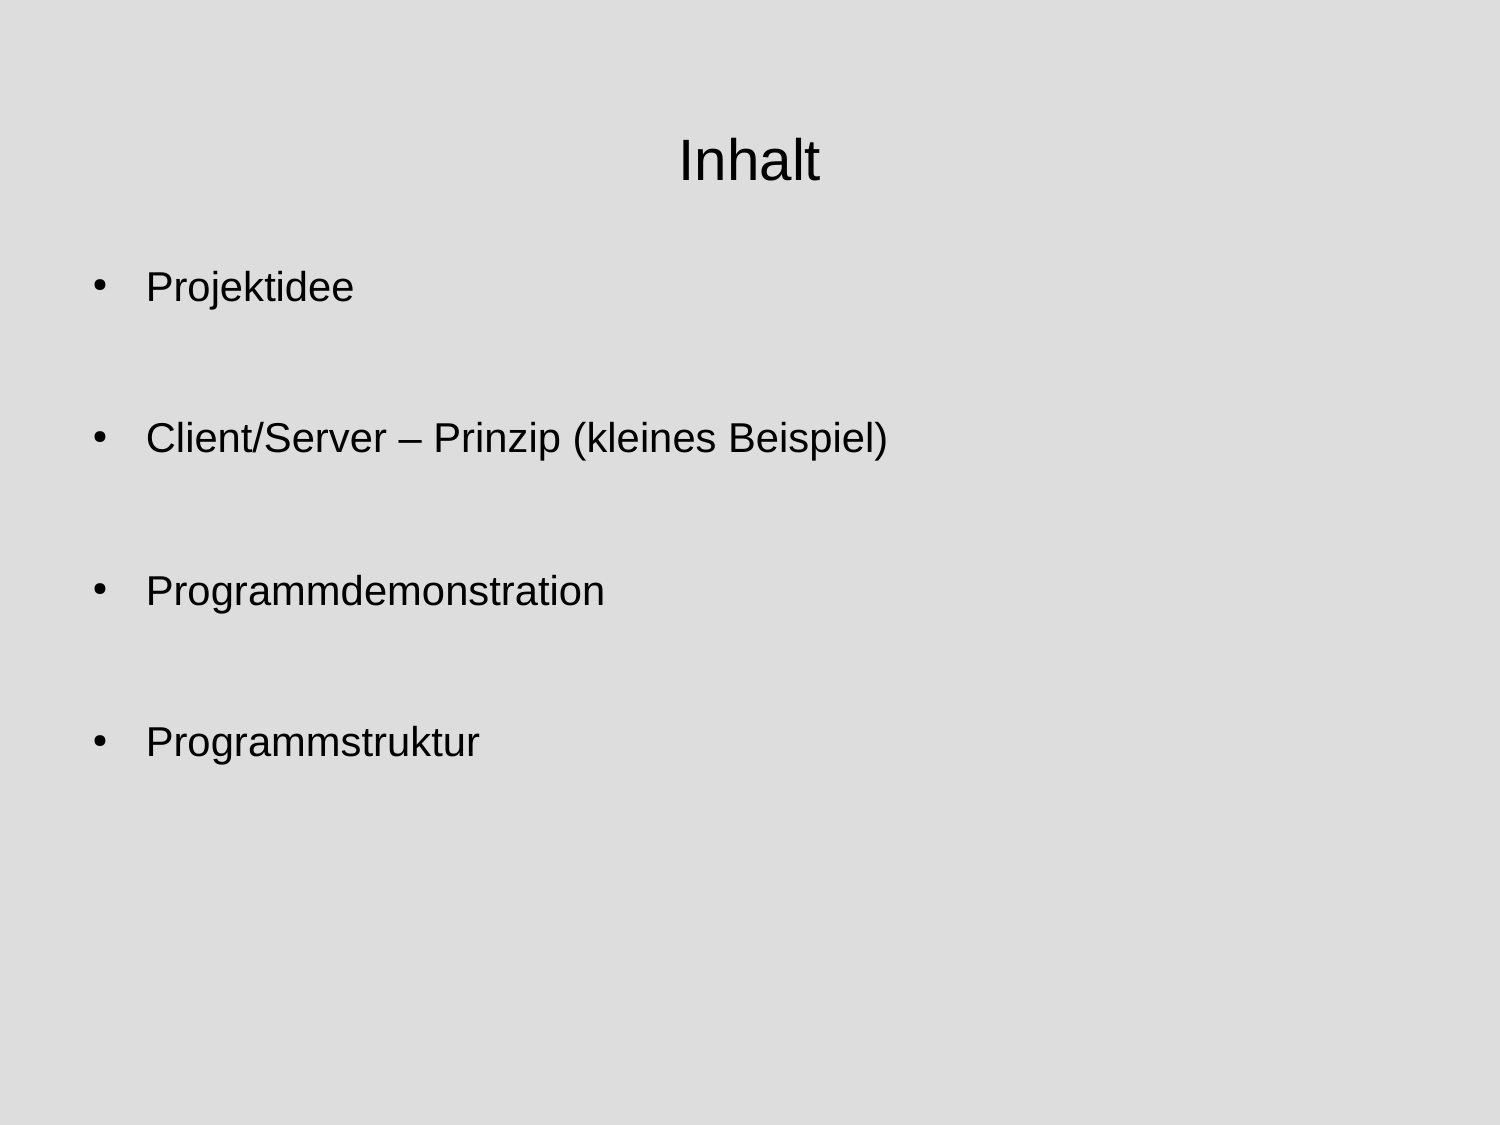

# Inhalt
Projektidee
Client/Server – Prinzip (kleines Beispiel)
Programmdemonstration
Programmstruktur